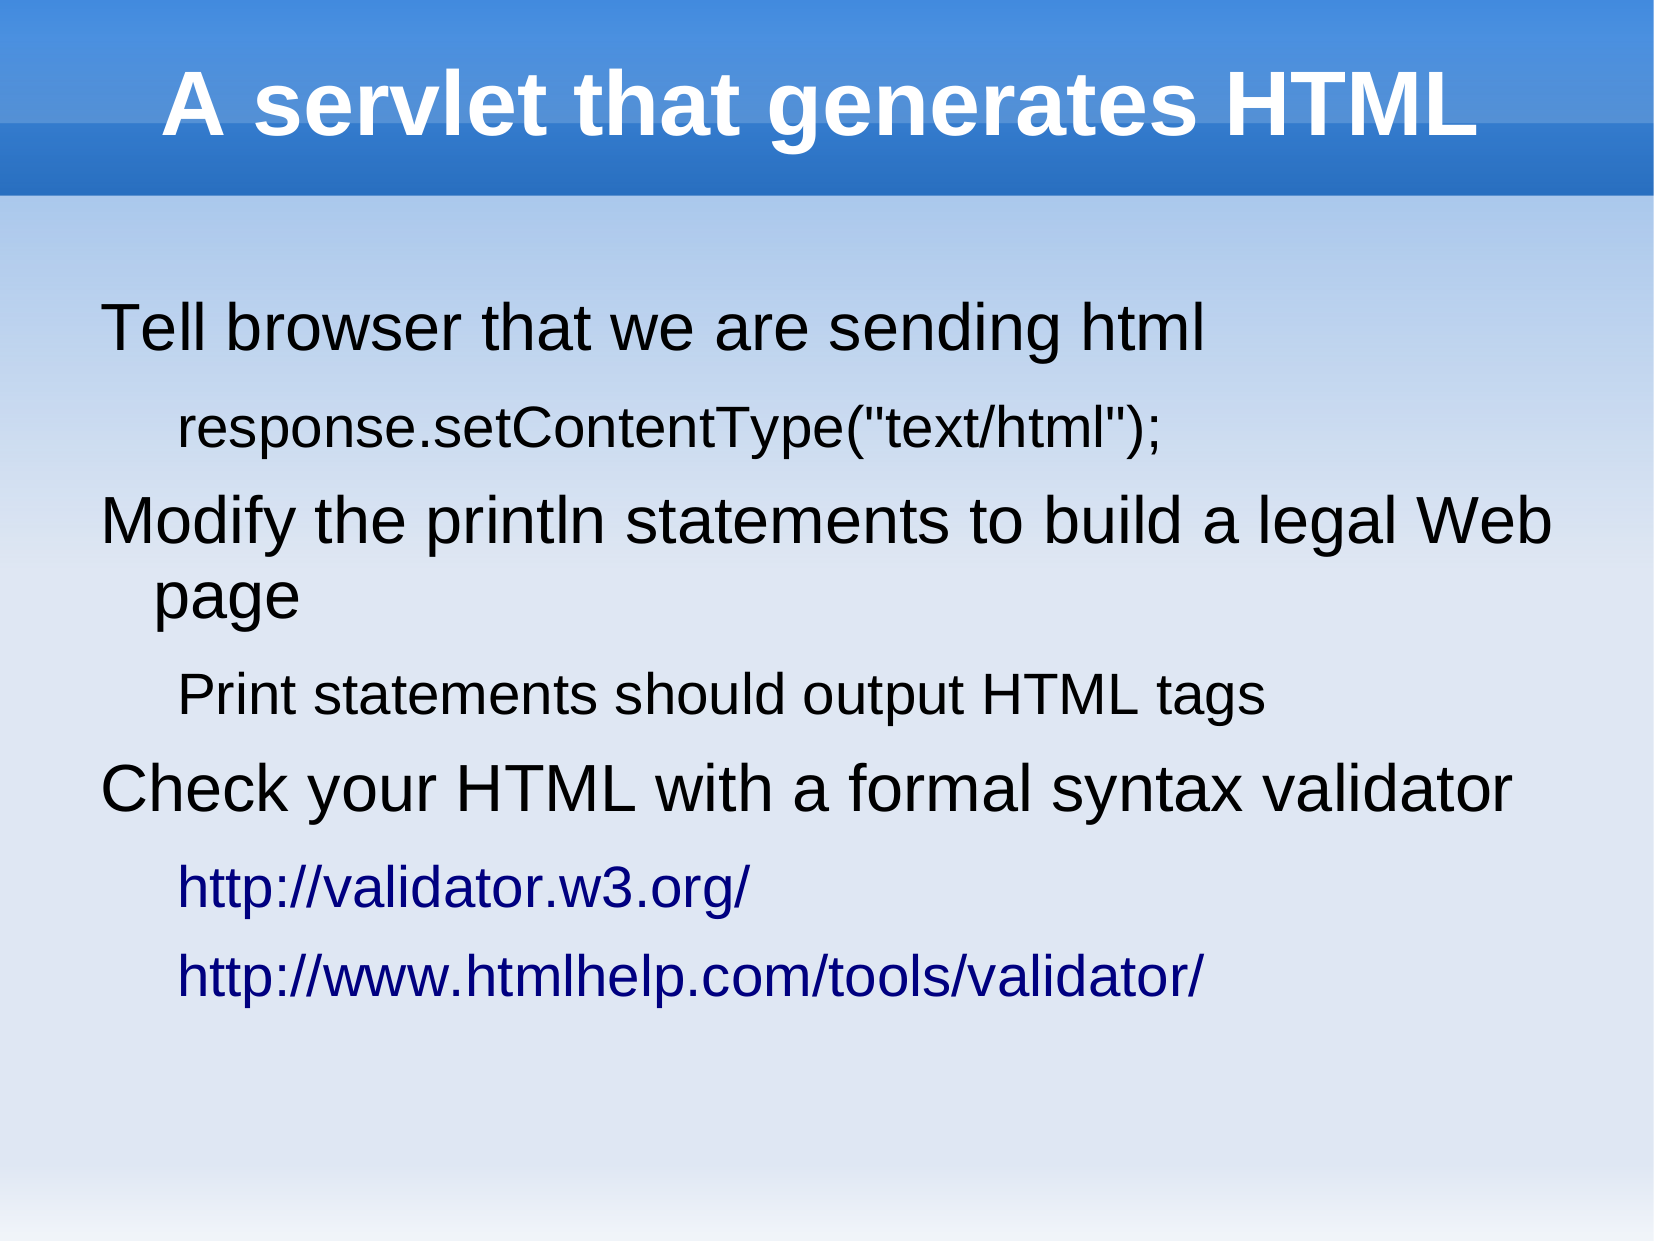

# A servlet that generates HTML
Tell browser that we are sending html
response.setContentType("text/html");
Modify the println statements to build a legal Web page
Print statements should output HTML tags
Check your HTML with a formal syntax validator
http://validator.w3.org/
http://www.htmlhelp.com/tools/validator/